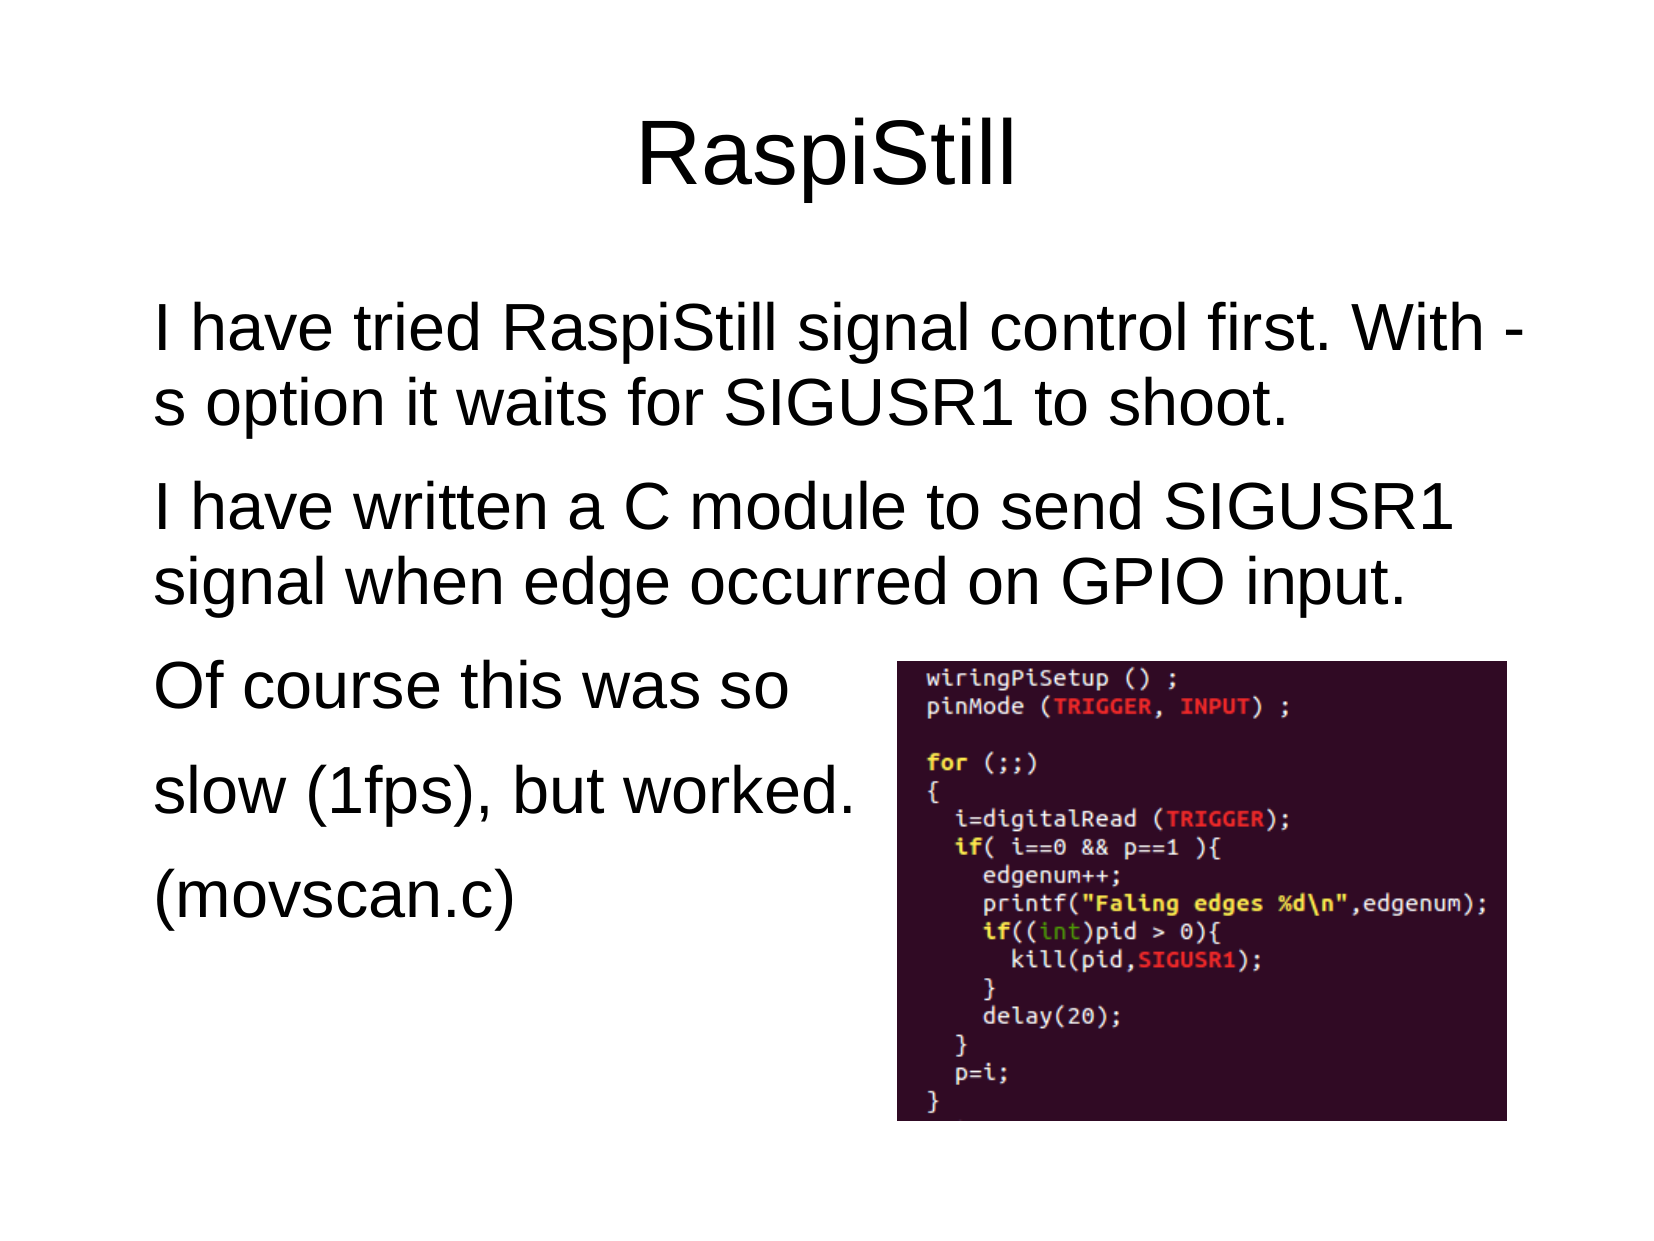

# RaspiStill
I have tried RaspiStill signal control first. With -s option it waits for SIGUSR1 to shoot.
I have written a C module to send SIGUSR1 signal when edge occurred on GPIO input.
Of course this was so
slow (1fps), but worked.
(movscan.c)